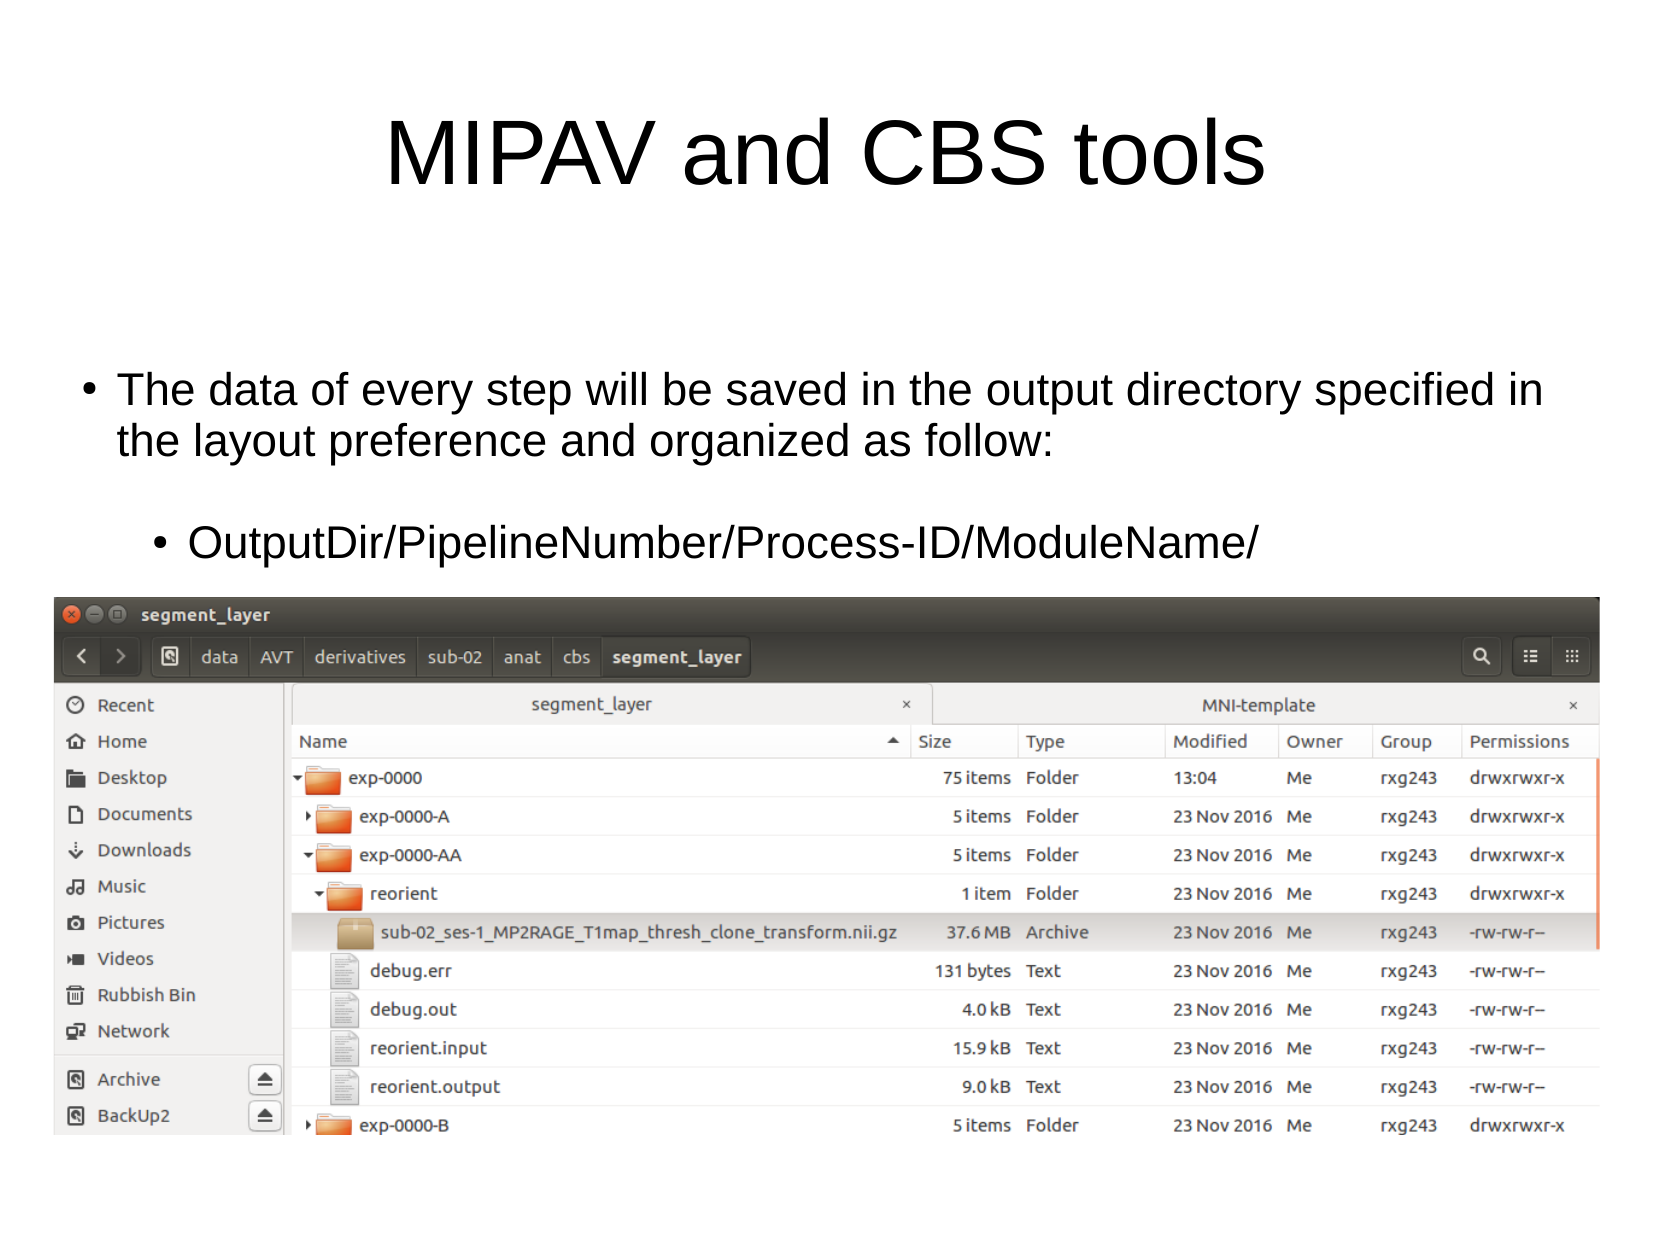

# MIPAV and CBS tools
The data of every step will be saved in the output directory specified in the layout preference and organized as follow:
OutputDir/PipelineNumber/Process-ID/ModuleName/